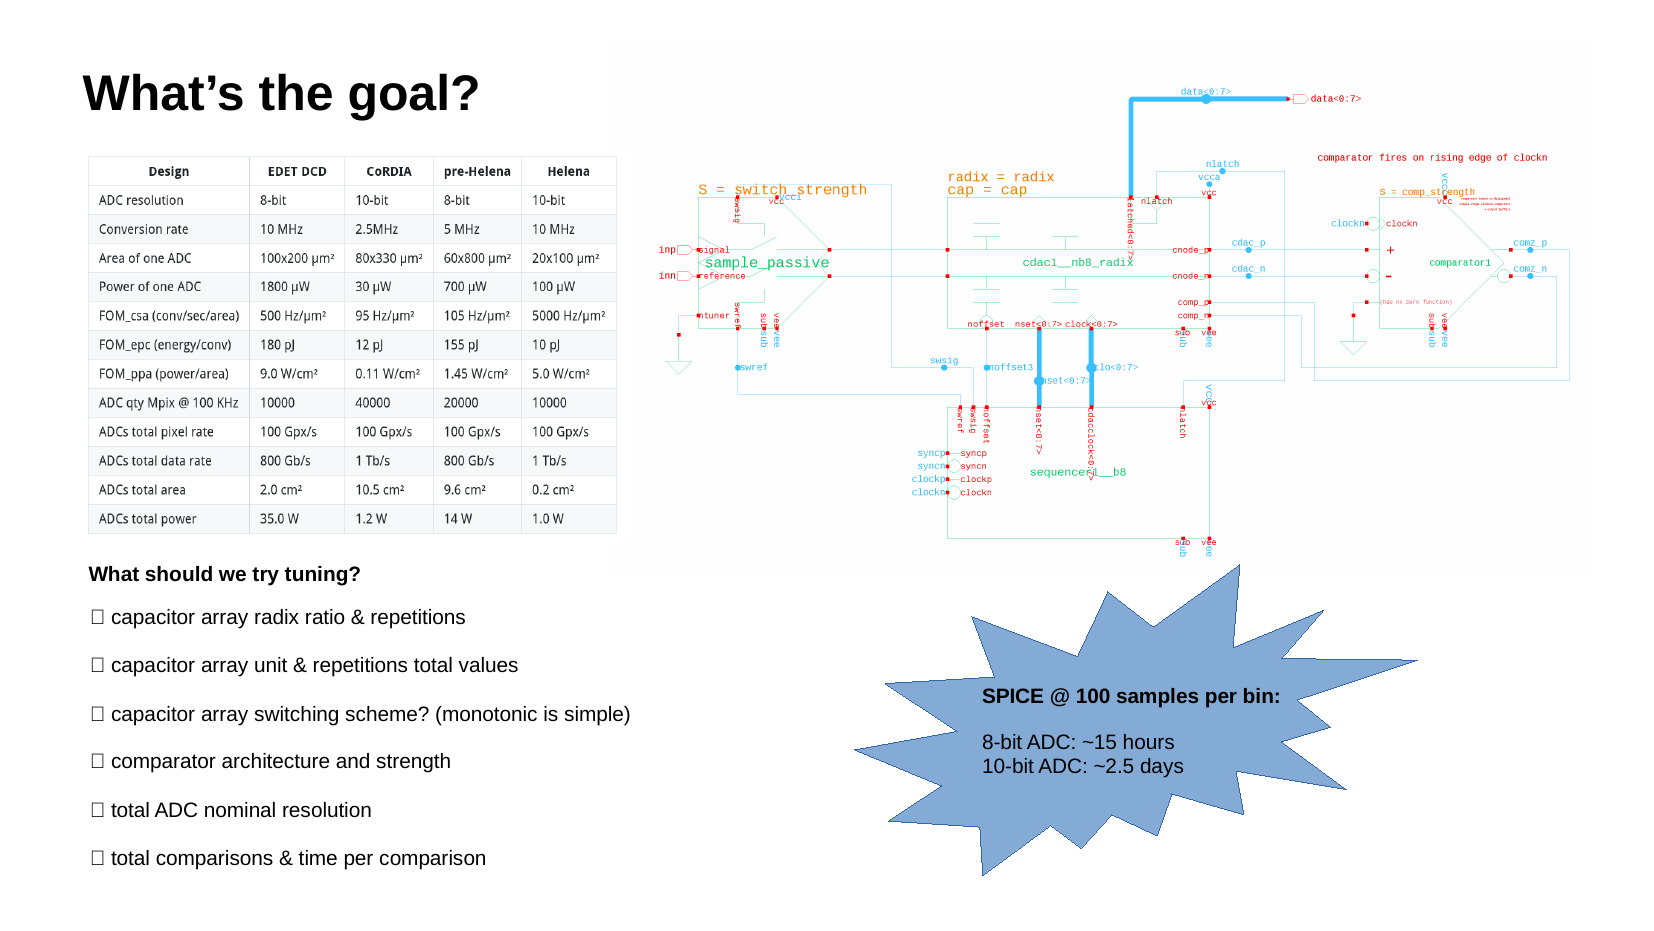

# What’s the goal?
What should we try tuning?
✅ capacitor array radix ratio & repetitions
✅ capacitor array unit & repetitions total values
✅ capacitor array switching scheme? (monotonic is simple)
✅ comparator architecture and strength
✅ total ADC nominal resolution
✅ total comparisons & time per comparison
SPICE @ 100 samples per bin:
8-bit ADC: ~15 hours
10-bit ADC: ~2.5 days